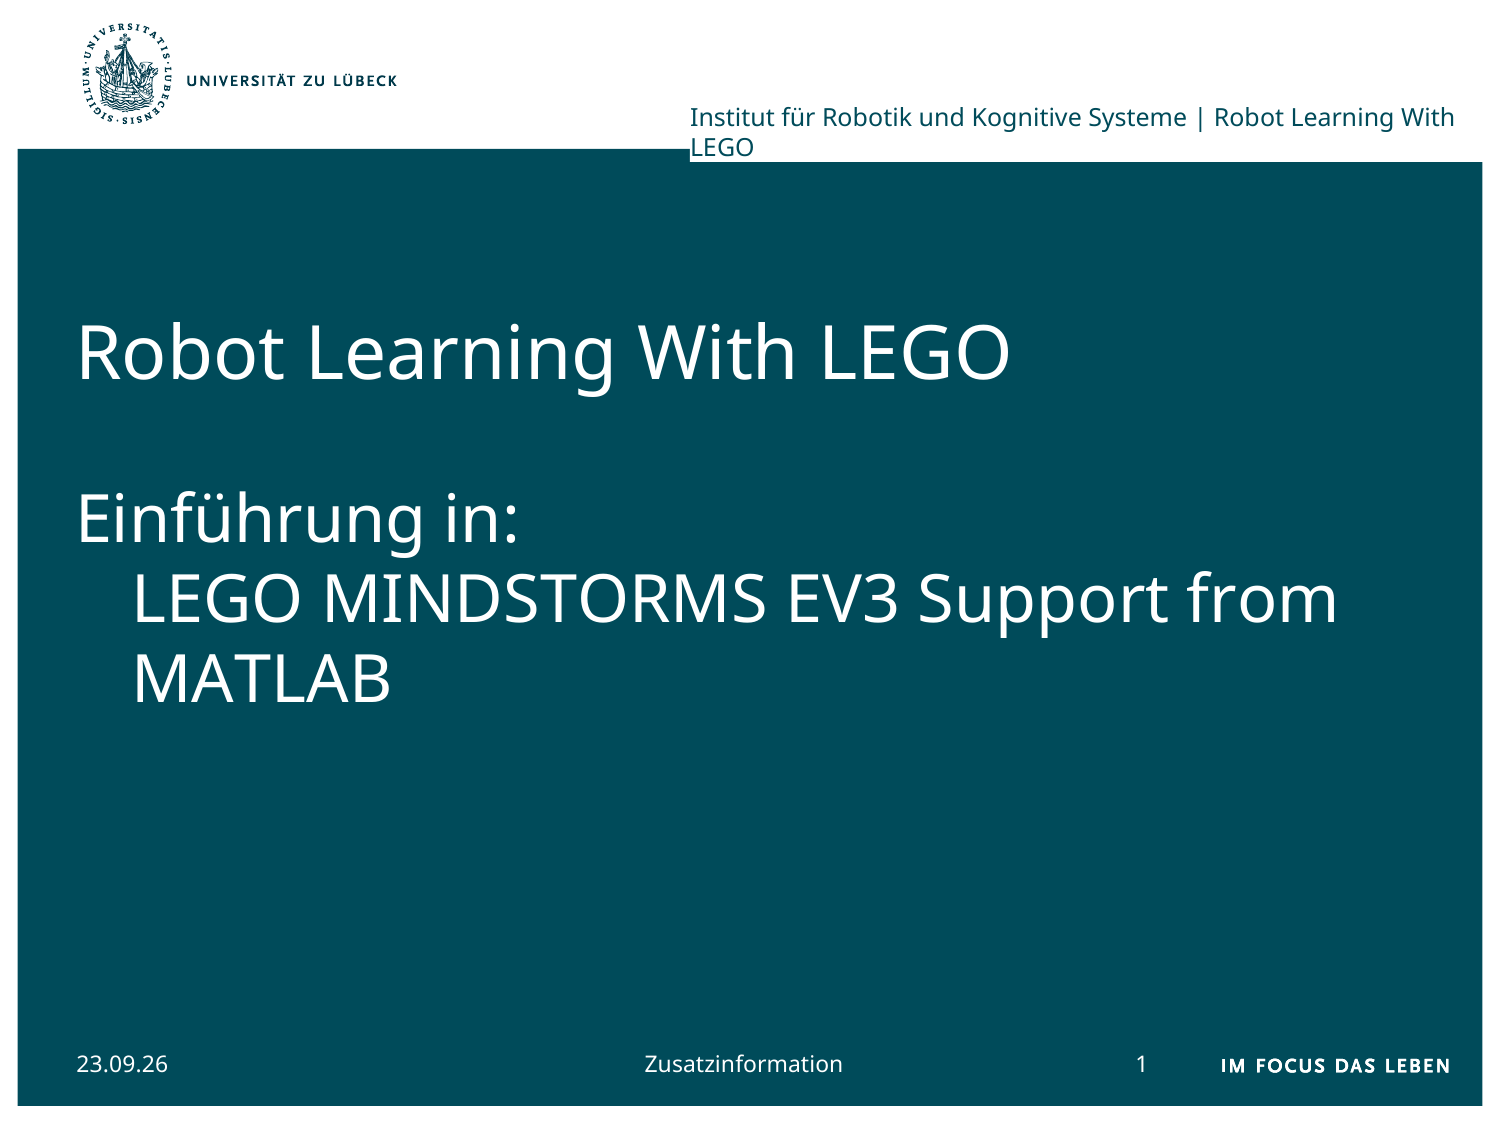

Institut für Robotik und Kognitive Systeme | Robot Learning With LEGO
# Robot Learning With LEGO
Einführung in:
LEGO MINDSTORMS EV3 Support from MATLAB
Zusatzinformation